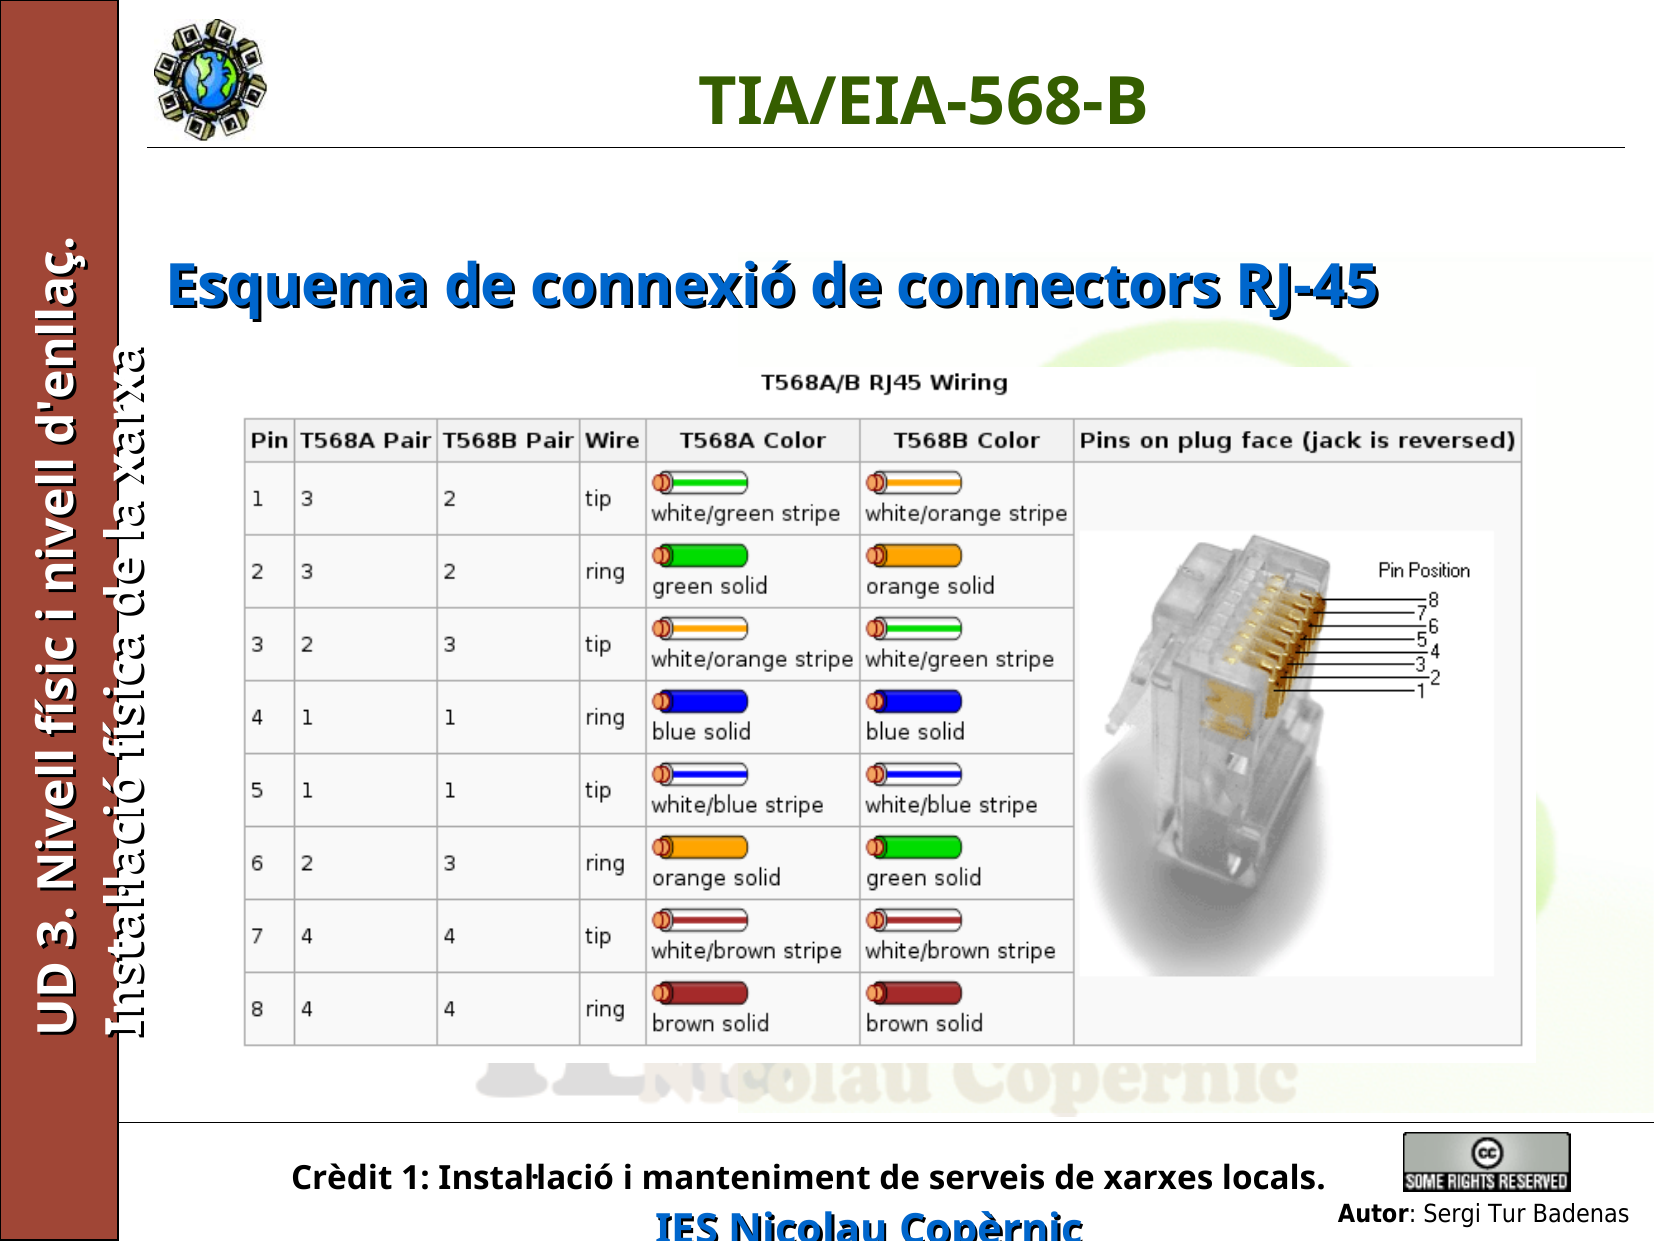

# TIA/EIA-568-B
Esquema de connexió de connectors RJ-45